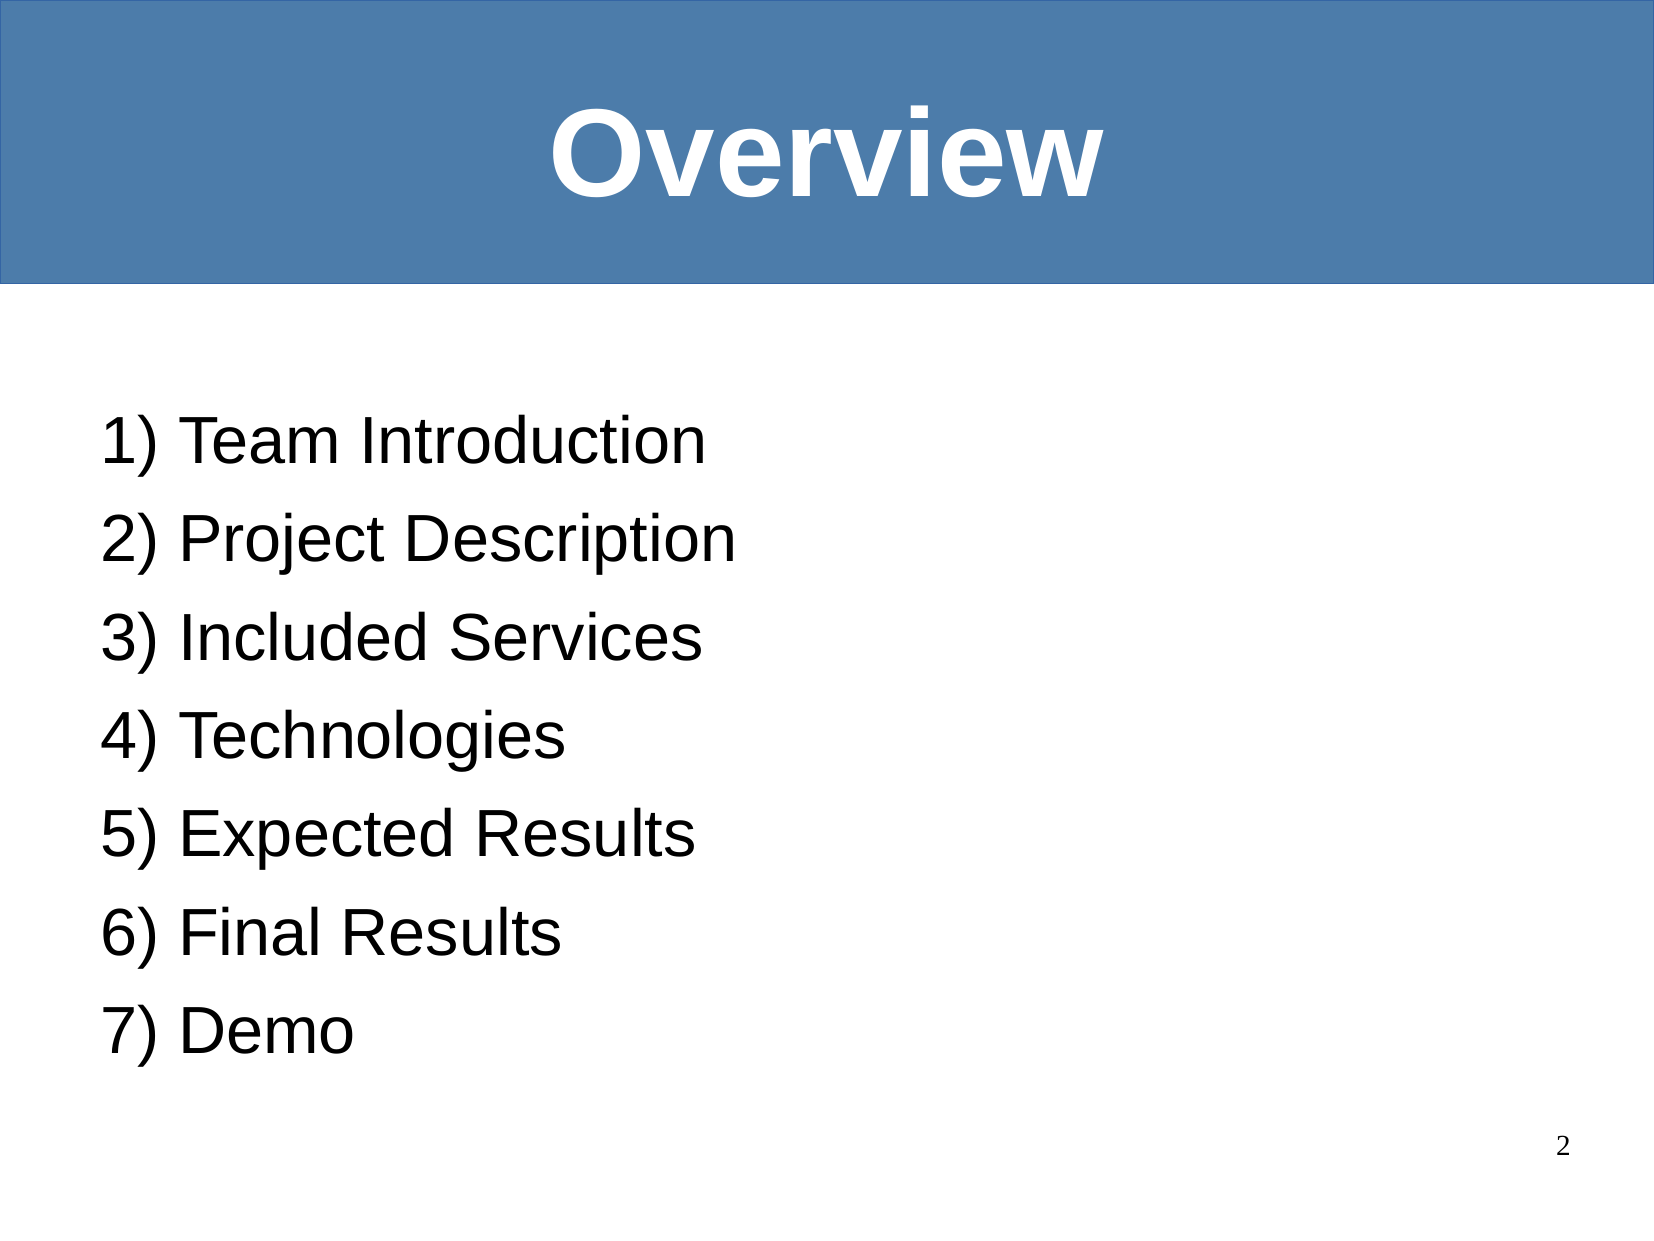

# Overview
 Team Introduction
 Project Description
 Included Services
 Technologies
 Expected Results
 Final Results
 Demo
2